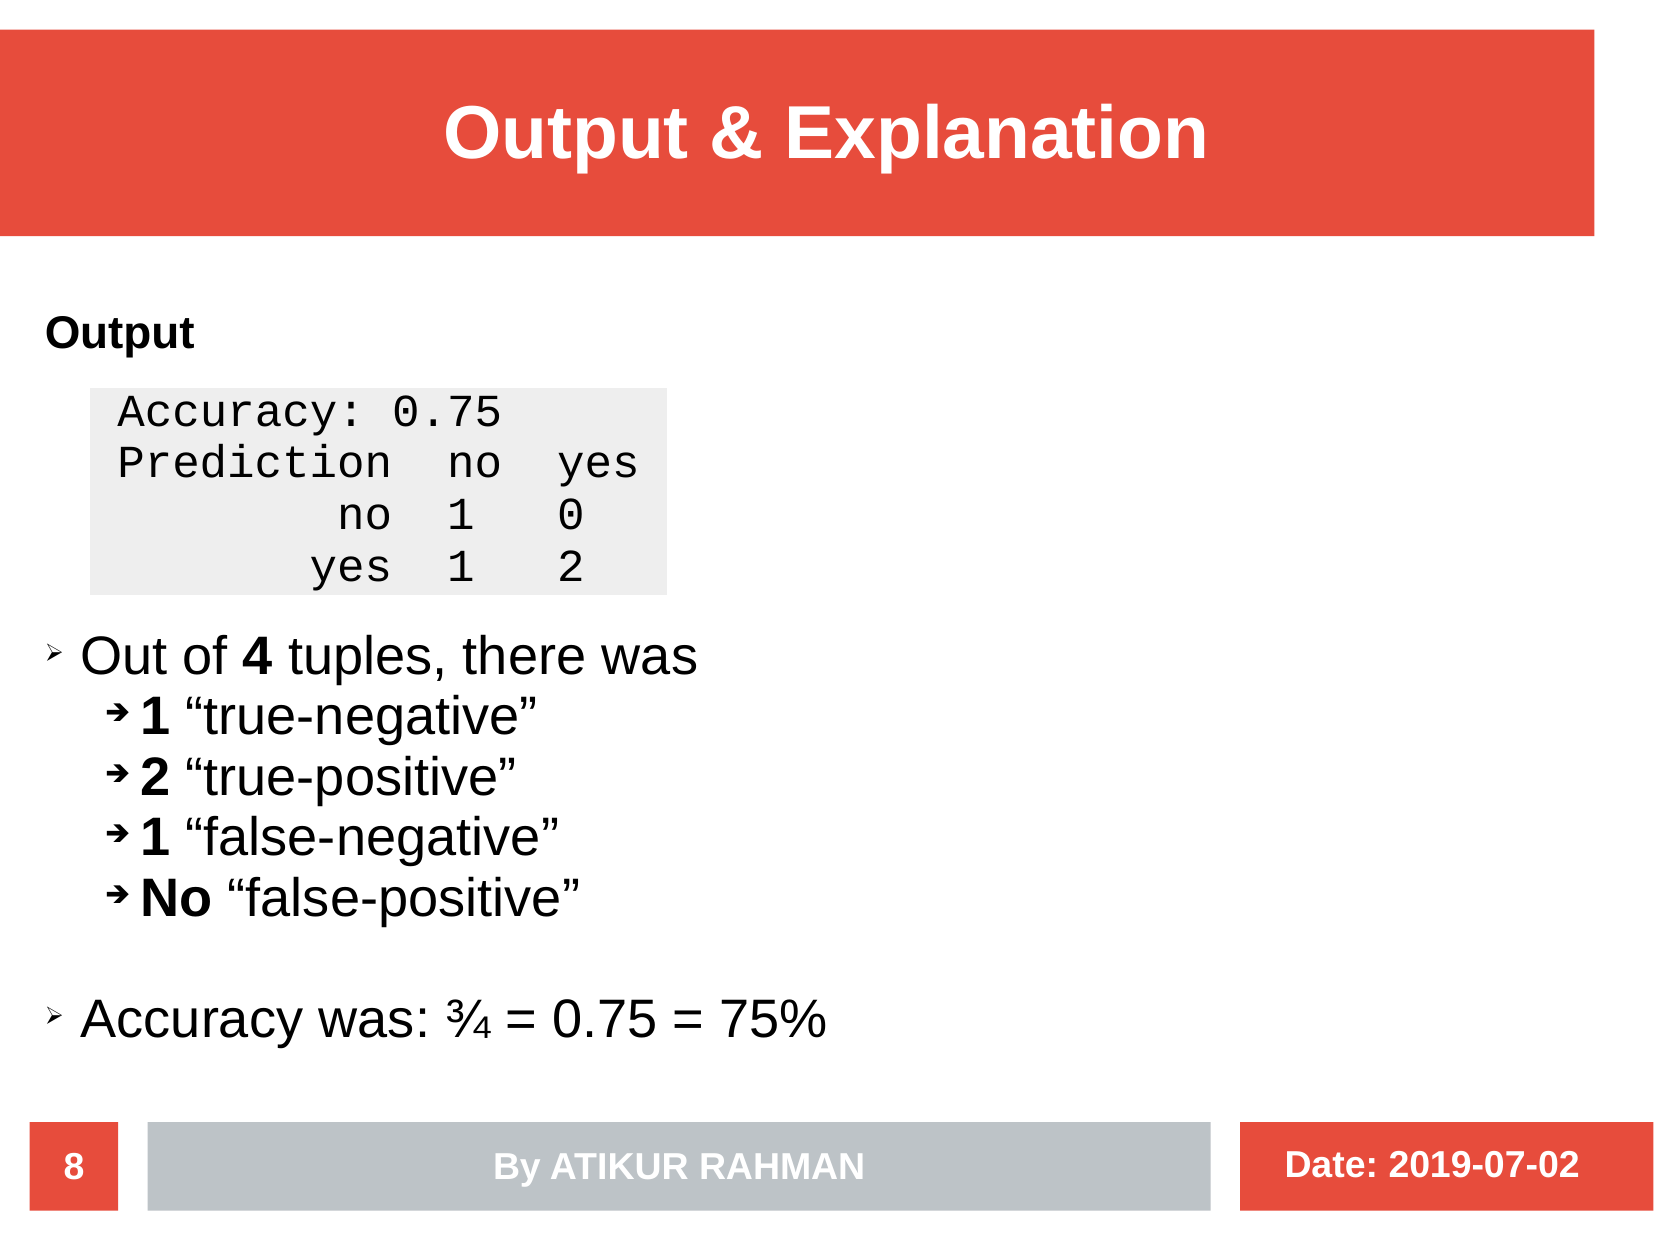

# Output & Explanation
Output
 Accuracy: 0.75
 Prediction no yes
 no 1 0
 yes 1 2
Out of 4 tuples, there was
1 “true-negative”
2 “true-positive”
1 “false-negative”
No “false-positive”
Accuracy was: ¾ = 0.75 = 75%
8
By ATIKUR RAHMAN
Date: 2019-07-02